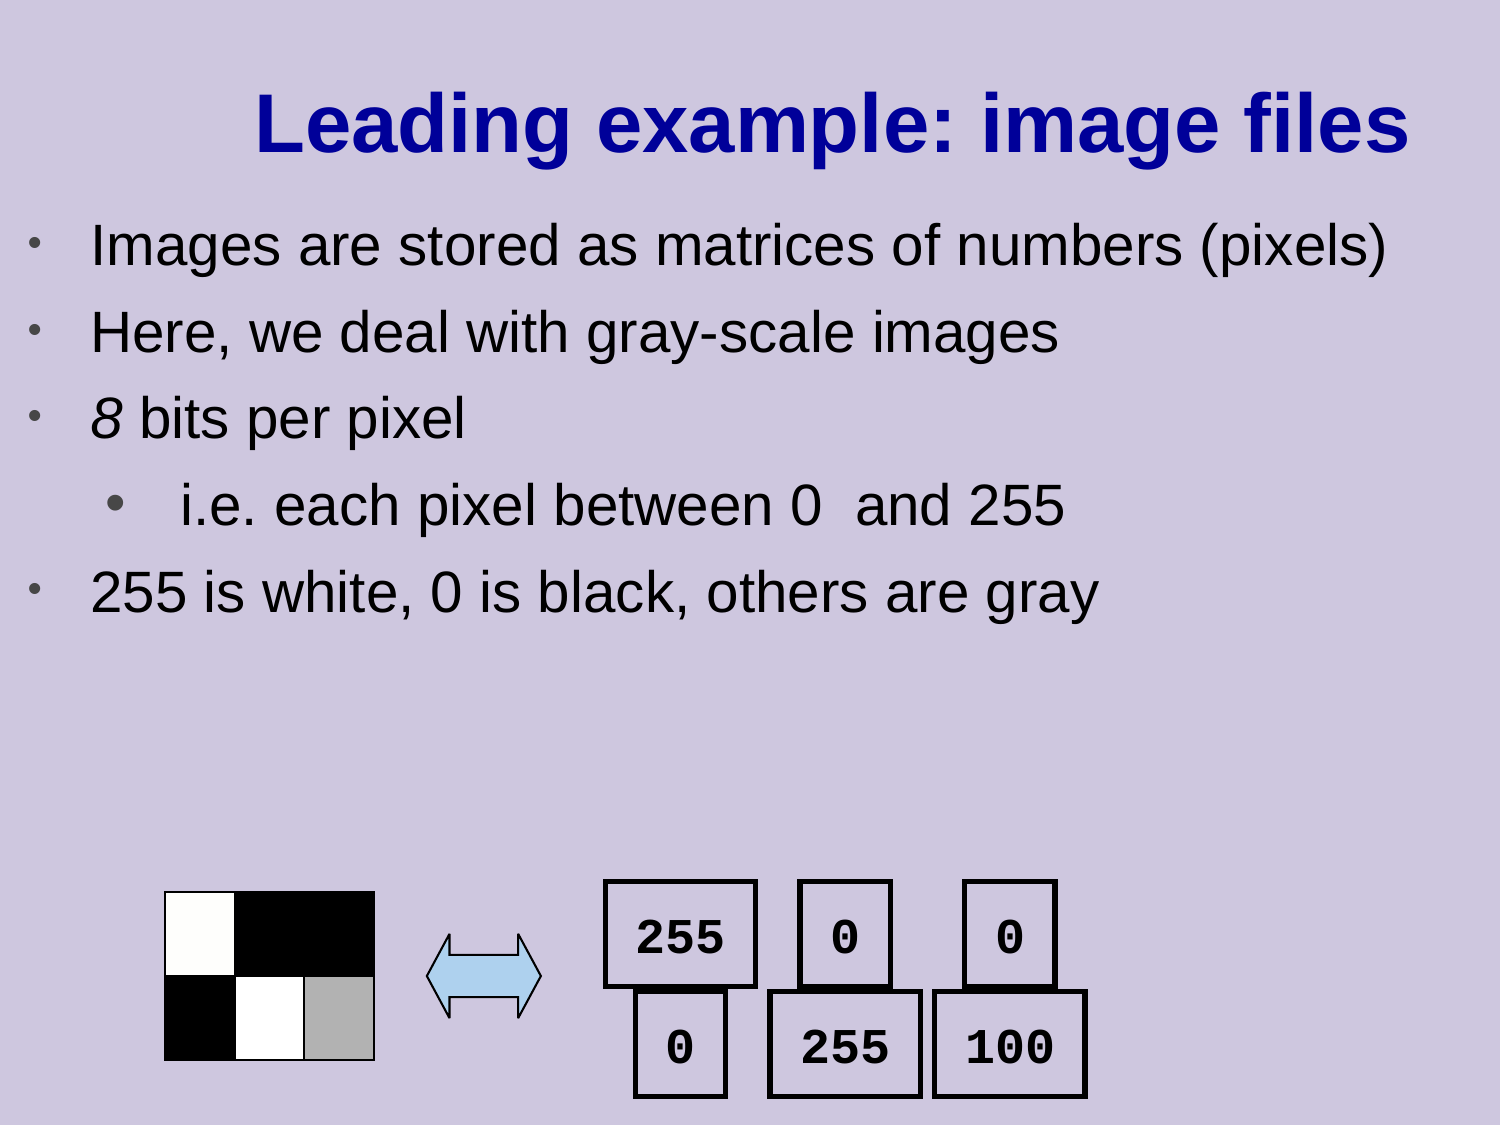

# Leading example: image files
 Images are stored as matrices of numbers (pixels)
 Here, we deal with gray-scale images
 8 bits per pixel
i.e. each pixel between 0 and 255
 255 is white, 0 is black, others are gray
255
0
0
0
255
100